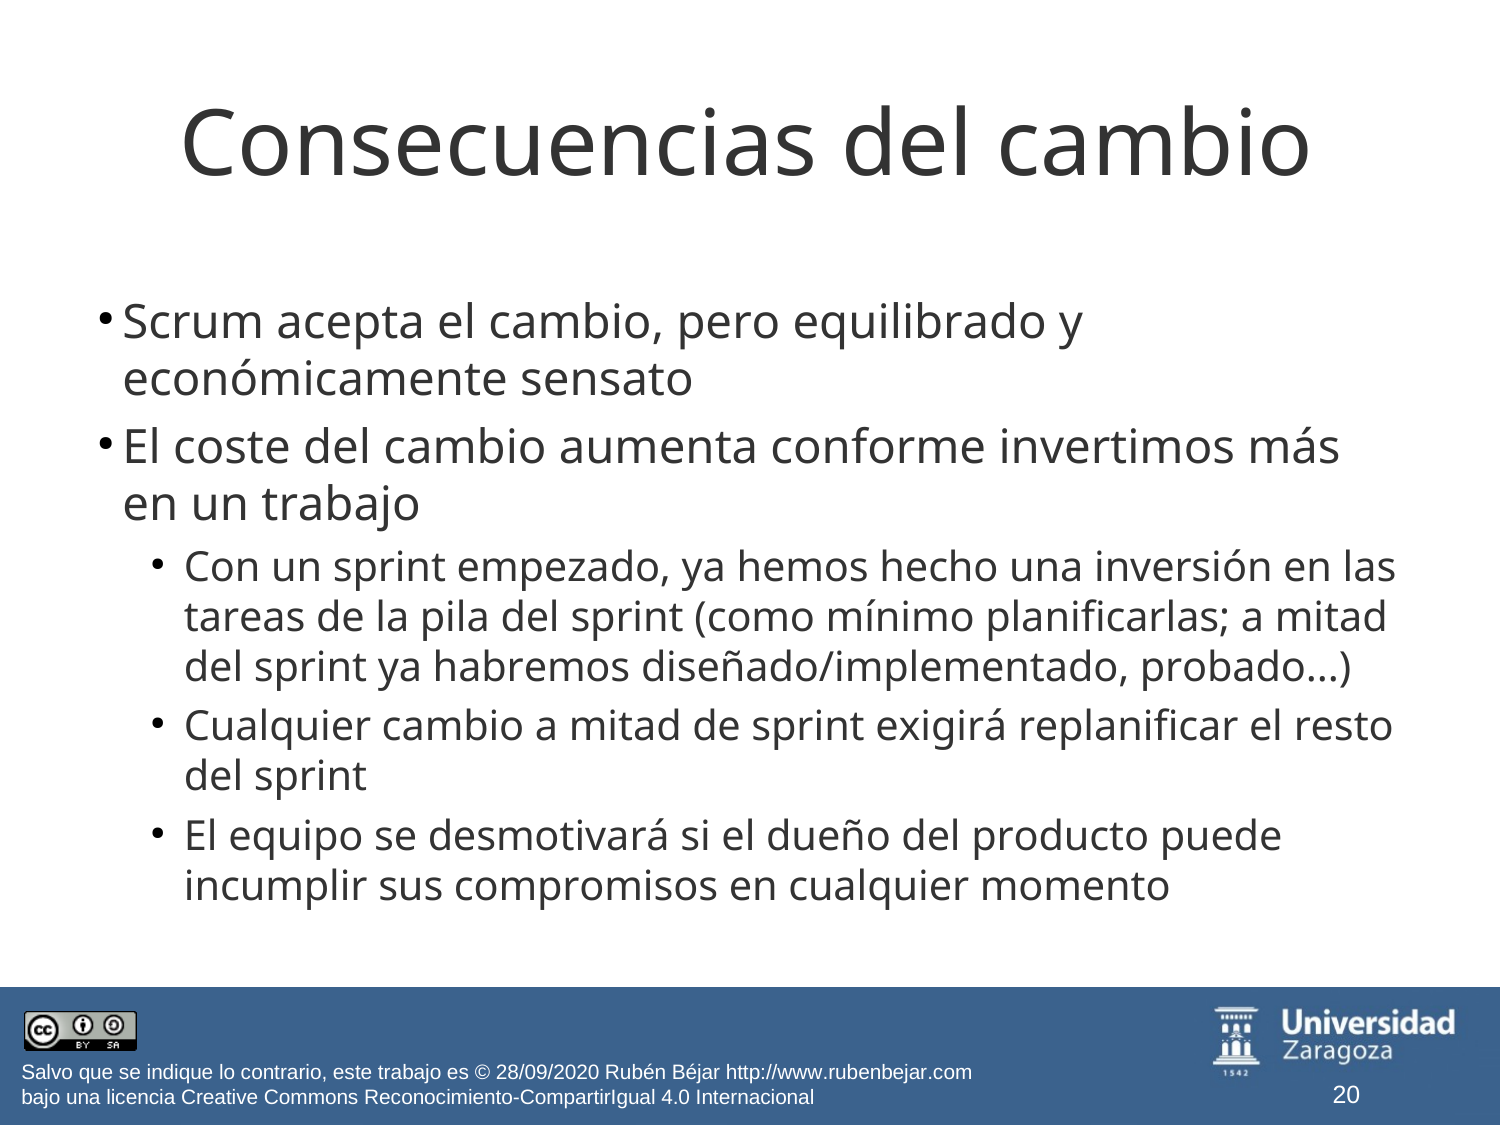

# Consecuencias del cambio
Scrum acepta el cambio, pero equilibrado y económicamente sensato
El coste del cambio aumenta conforme invertimos más en un trabajo
Con un sprint empezado, ya hemos hecho una inversión en las tareas de la pila del sprint (como mínimo planificarlas; a mitad del sprint ya habremos diseñado/implementado, probado...)
Cualquier cambio a mitad de sprint exigirá replanificar el resto del sprint
El equipo se desmotivará si el dueño del producto puede incumplir sus compromisos en cualquier momento